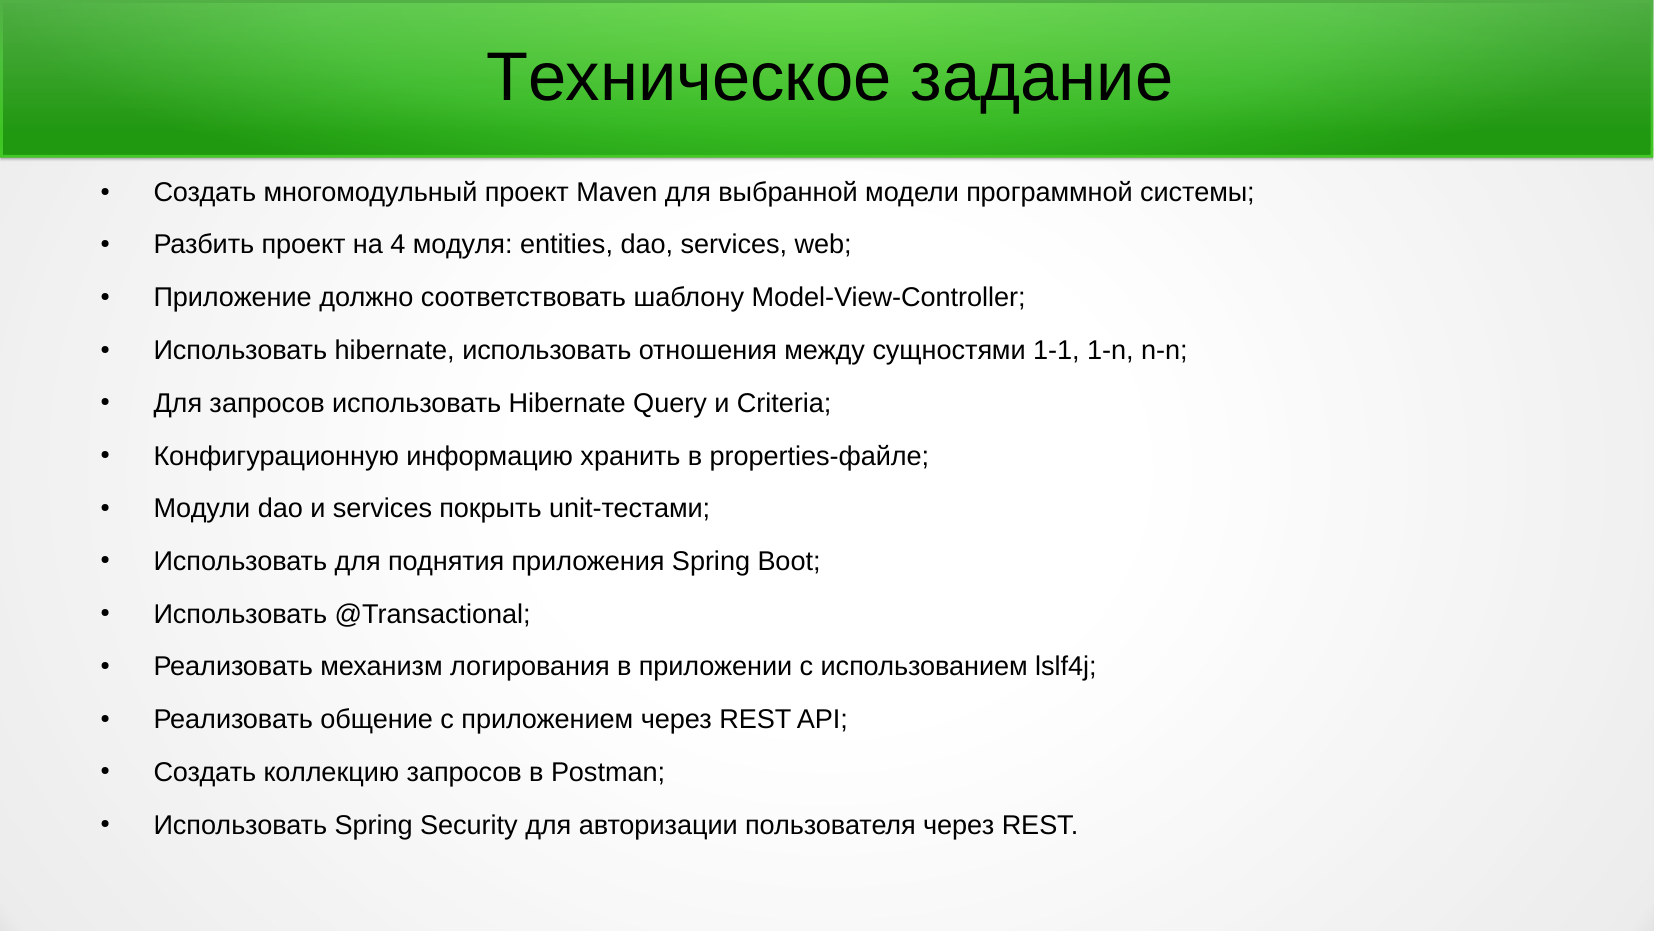

# Tехническое задание
Создать многомодульный проект Maven для выбранной модели программной системы;
Разбить проект на 4 модуля: entities, dao, services, web;
Приложение должно соответствовать шаблону Model-View-Controller;
Использовать hibernate, использовать отношения между сущностями 1-1, 1-n, n-n;
Для запросов использовать Hibernate Query и Criteria;
Конфигурационную информацию хранить в properties-файле;
Модули dao и services покрыть unit-тестами;
Использовать для поднятия приложения Spring Boot;
Использовать @Transactional;
Реализовать механизм логирования в приложении с использованием lslf4j;
Реализовать общение с приложением через REST API;
Создать коллекцию запросов в Postman;
Использовать Spring Security для авторизации пользователя через REST.